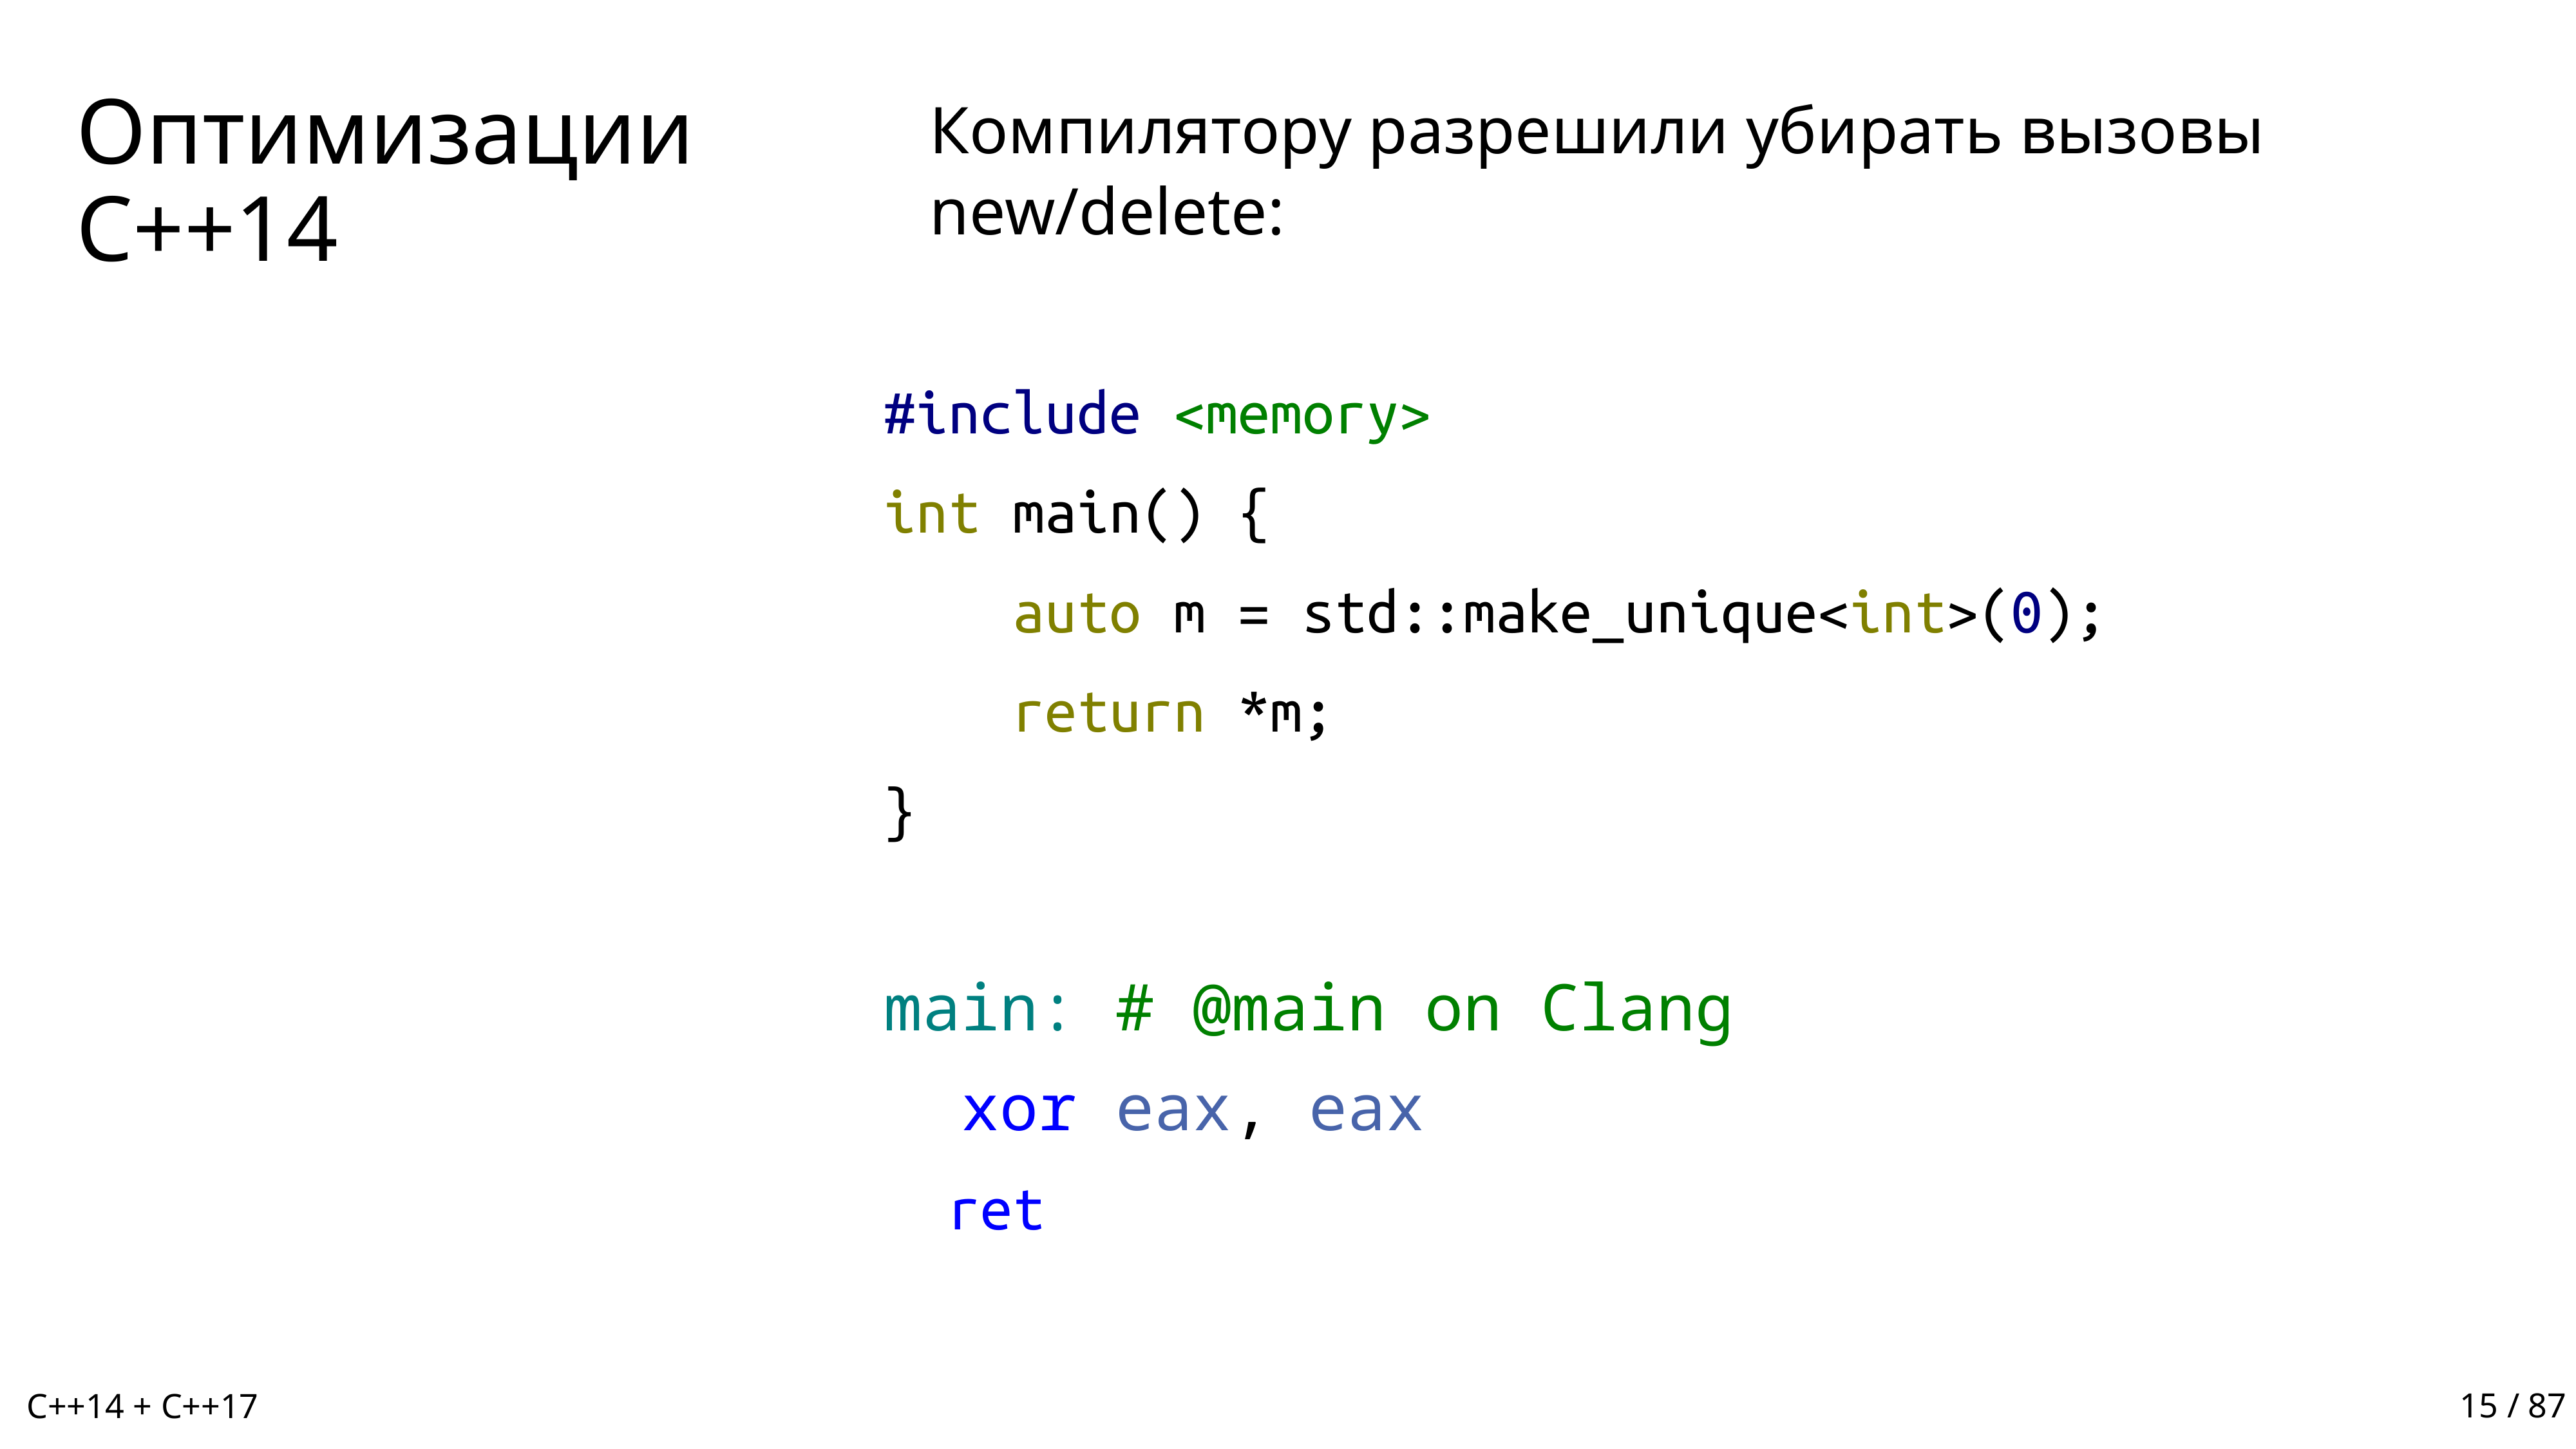

# Оптимизации C++14
Компилятору разрешили убирать вызовы new/delete:
#include <memory>
int main() {
 auto m = std::make_unique<int>(0);
 return *m;
}
main: # @main on Clang
 xor eax, eax
 ret
C++14 + C++17